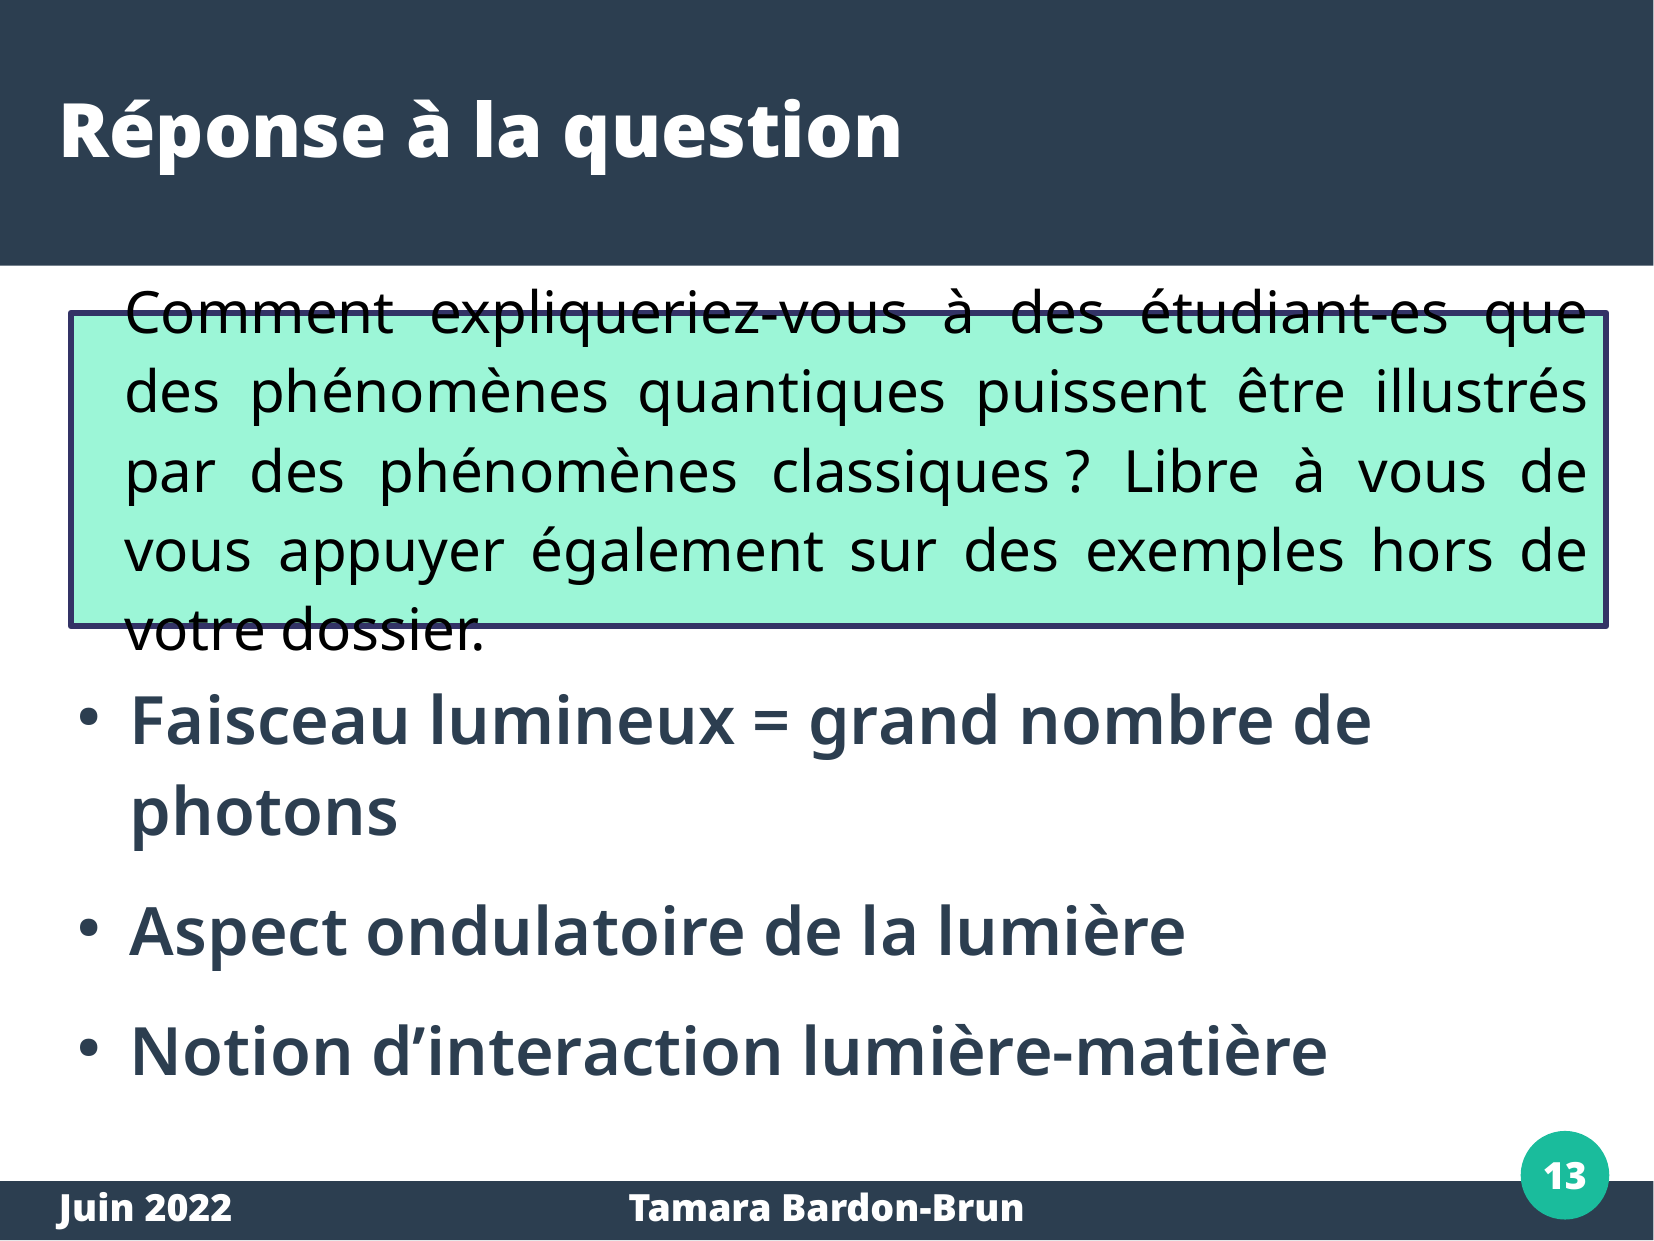

# Réponse à la question
Comment expliqueriez-vous à des étudiant-es que des phénomènes quantiques puissent être illustrés par des phénomènes classiques ? Libre à vous de vous appuyer également sur des exemples hors de votre dossier.
Faisceau lumineux = grand nombre de photons
Aspect ondulatoire de la lumière
Notion d’interaction lumière-matière
13
Juin 2022
Tamara Bardon-Brun